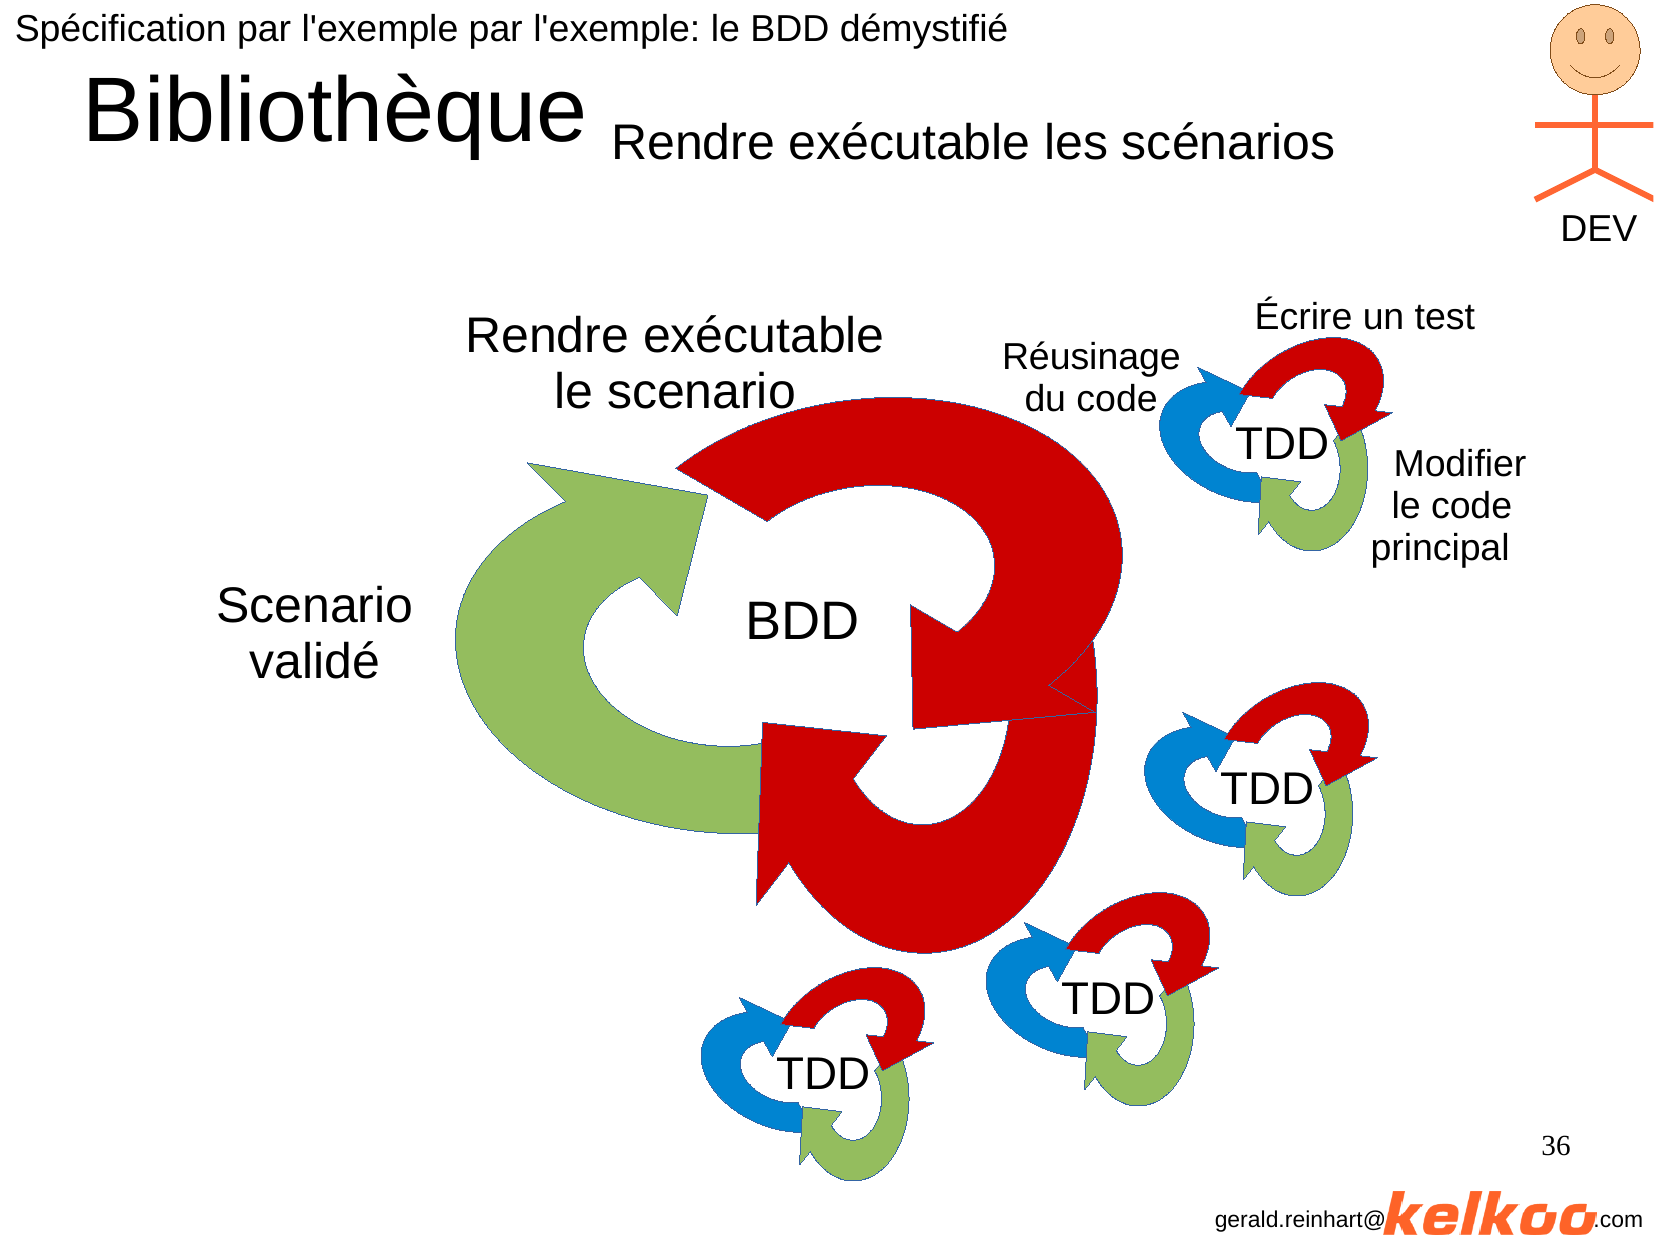

Spécification par l'exemple par l'exemple: le BDD démystifié
Bibliothèque
Rendre exécutable les scénarios
 DEV
Écrire un test
 Réusinage du code
TDD
 Modifier
 le code
 principal
Rendre exécutable le scenario
Scenario validé
BDD
TDD
TDD
TDD
36
 gerald.reinhart@ .com